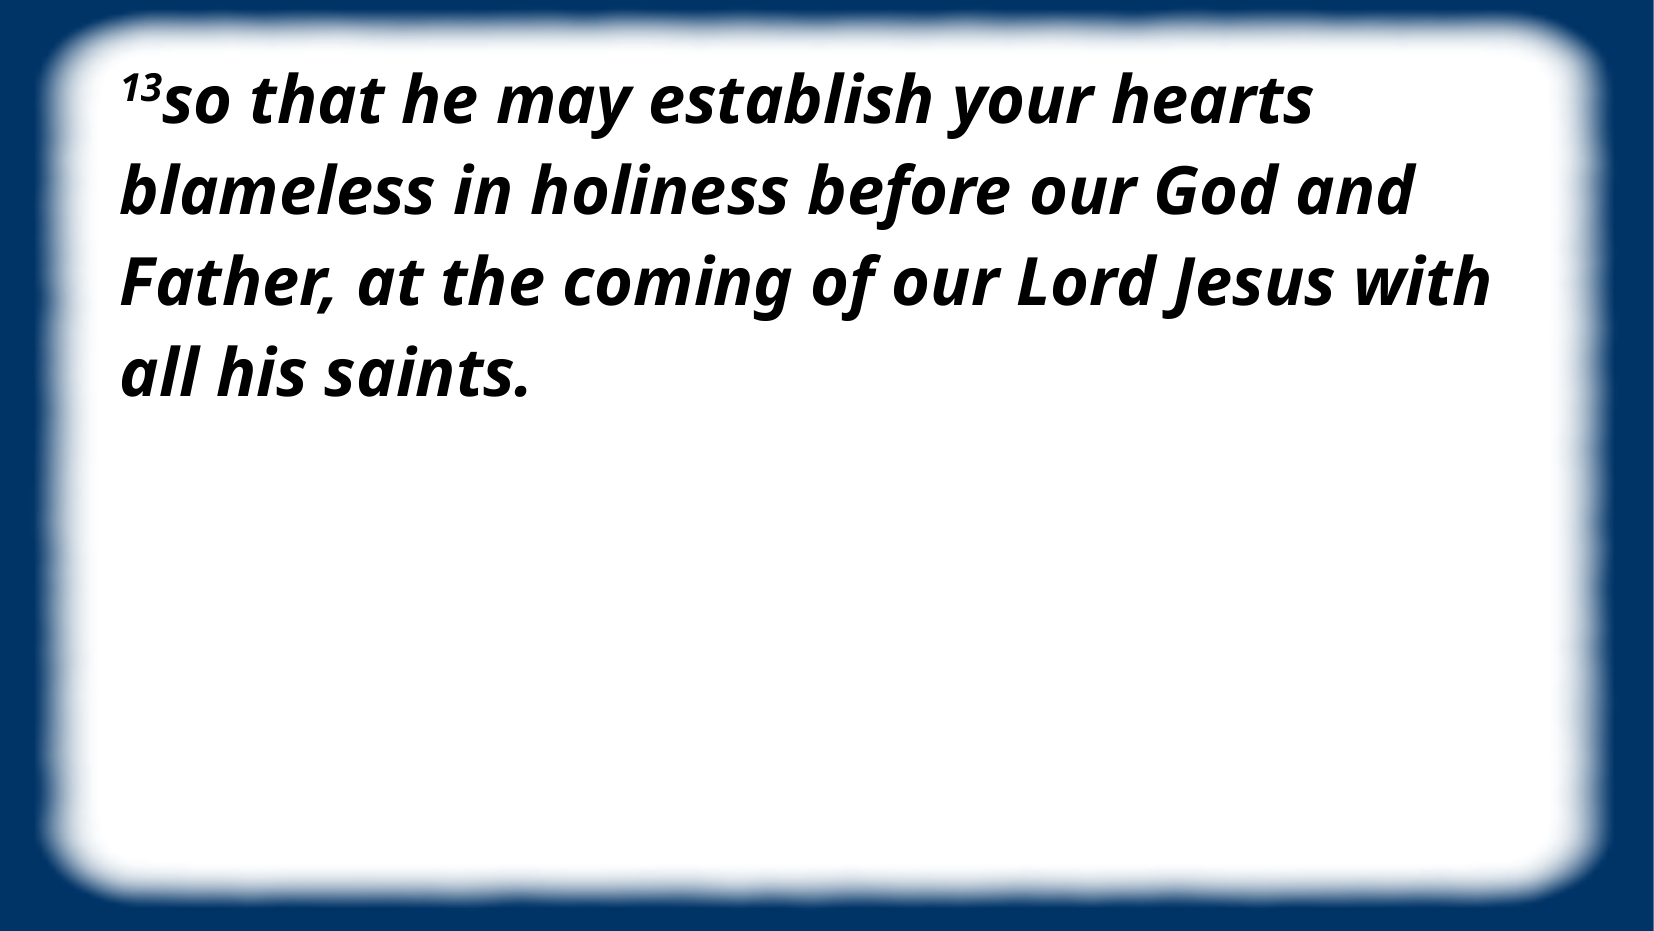

13so that he may establish your hearts blameless in holiness before our God and Father, at the coming of our Lord Jesus with all his saints.